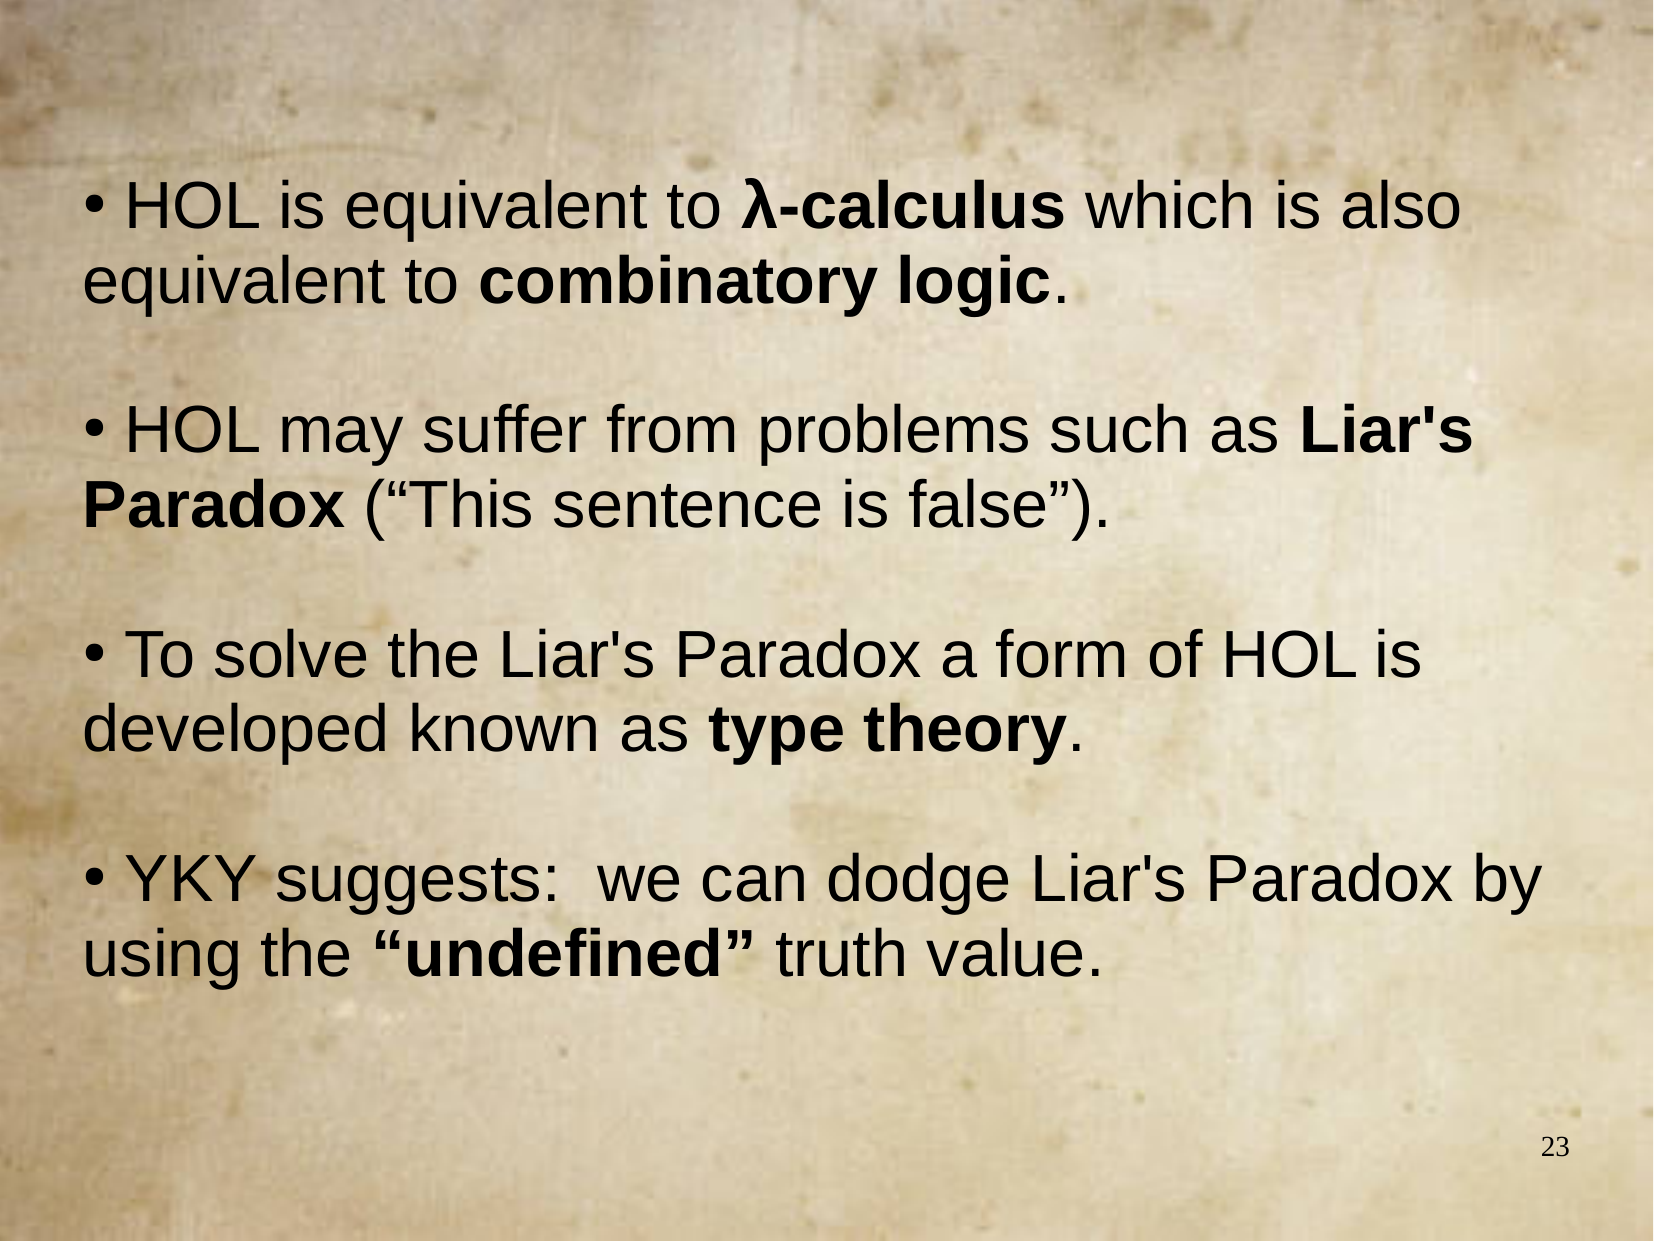

# HOL is equivalent to λ-calculus which is also equivalent to combinatory logic.
 HOL may suffer from problems such as Liar's Paradox (“This sentence is false”).
 To solve the Liar's Paradox a form of HOL is developed known as type theory.
 YKY suggests: we can dodge Liar's Paradox by using the “undefined” truth value.
23